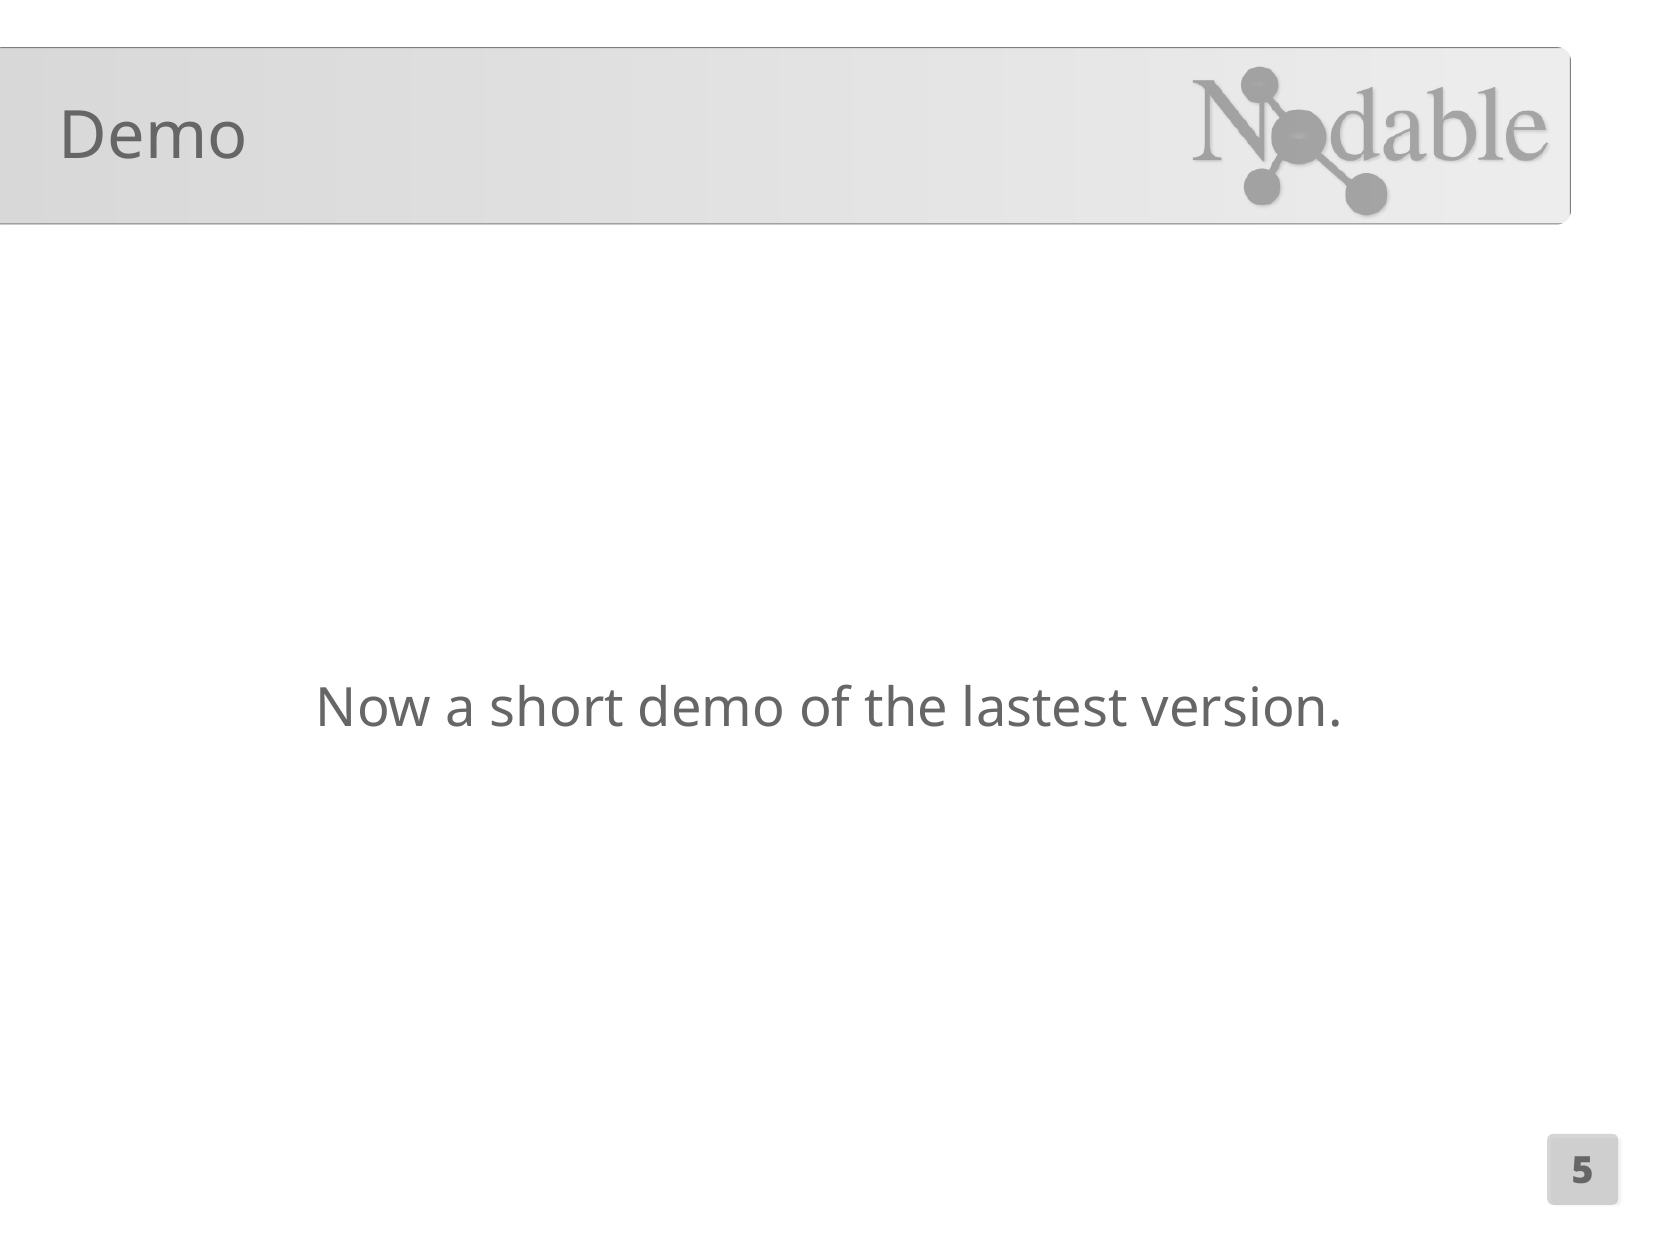

# Demo
Now a short demo of the lastest version.
5